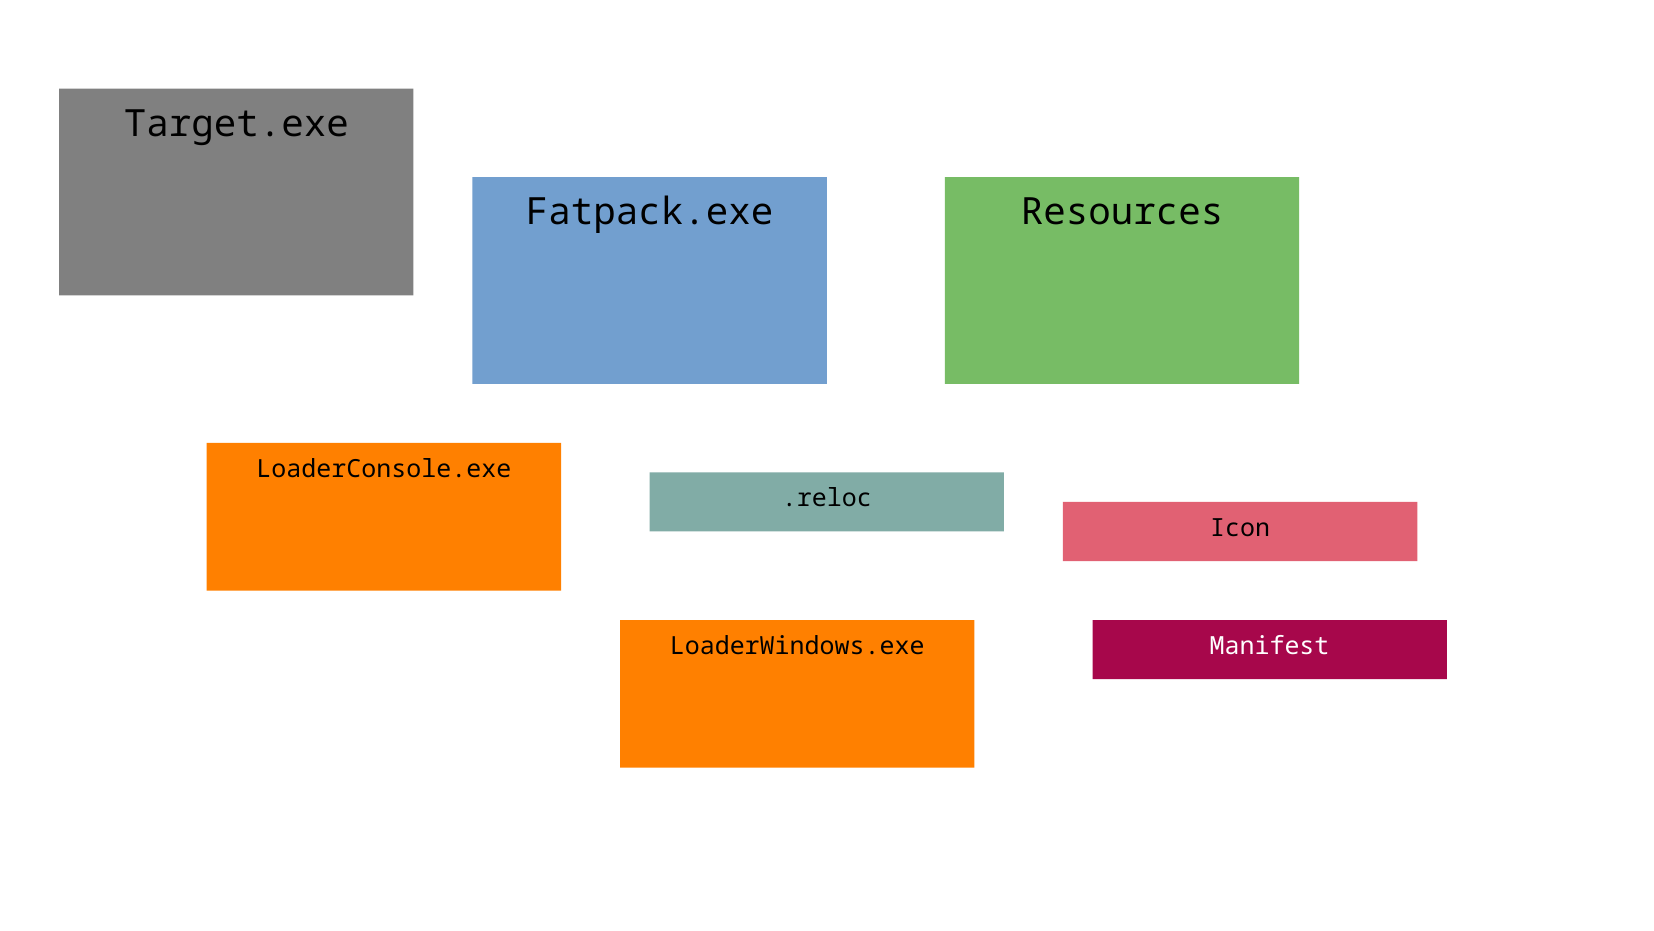

Target.exe
Fatpack.exe
Resources
LoaderConsole.exe
.reloc
Icon
LoaderWindows.exe
Manifest